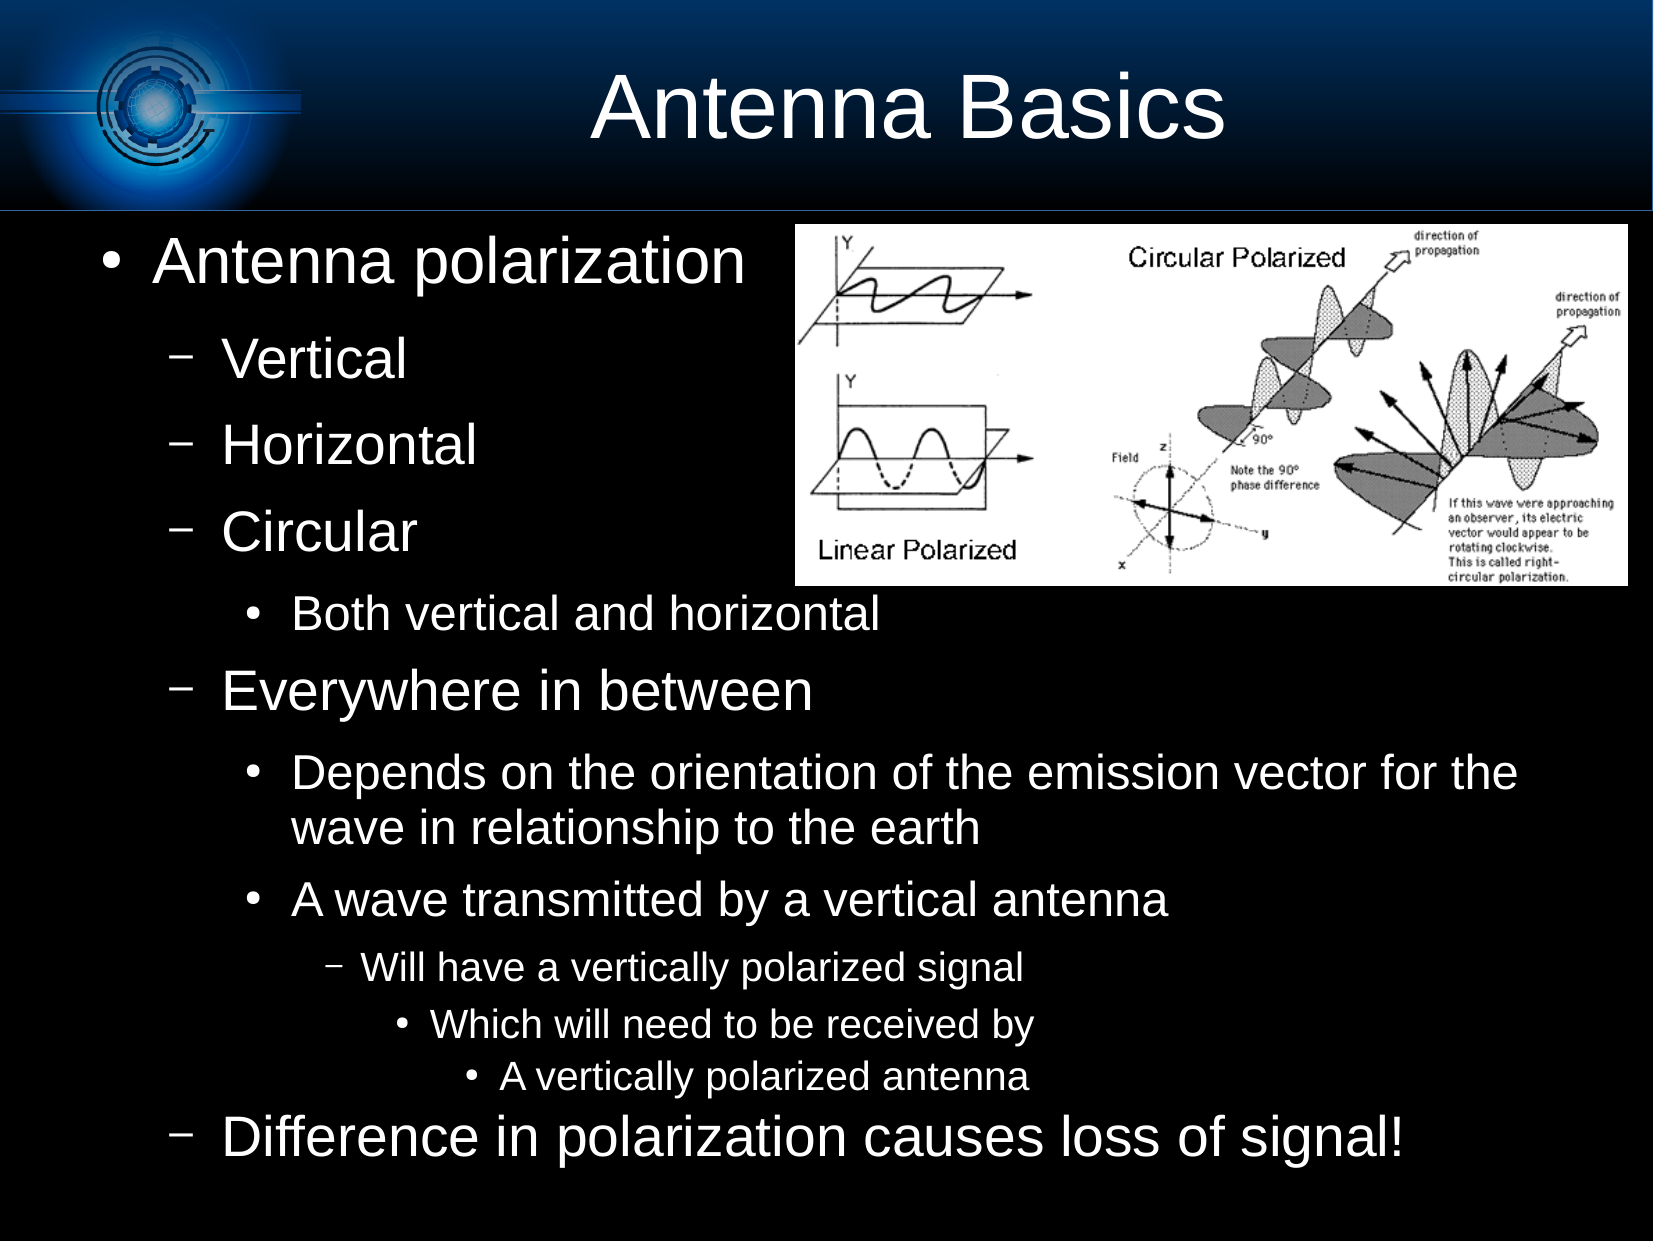

# Antenna Basics
Antenna polarization
Vertical
Horizontal
Circular
Both vertical and horizontal
Everywhere in between
Depends on the orientation of the emission vector for the wave in relationship to the earth
A wave transmitted by a vertical antenna
Will have a vertically polarized signal
Which will need to be received by
A vertically polarized antenna
Difference in polarization causes loss of signal!